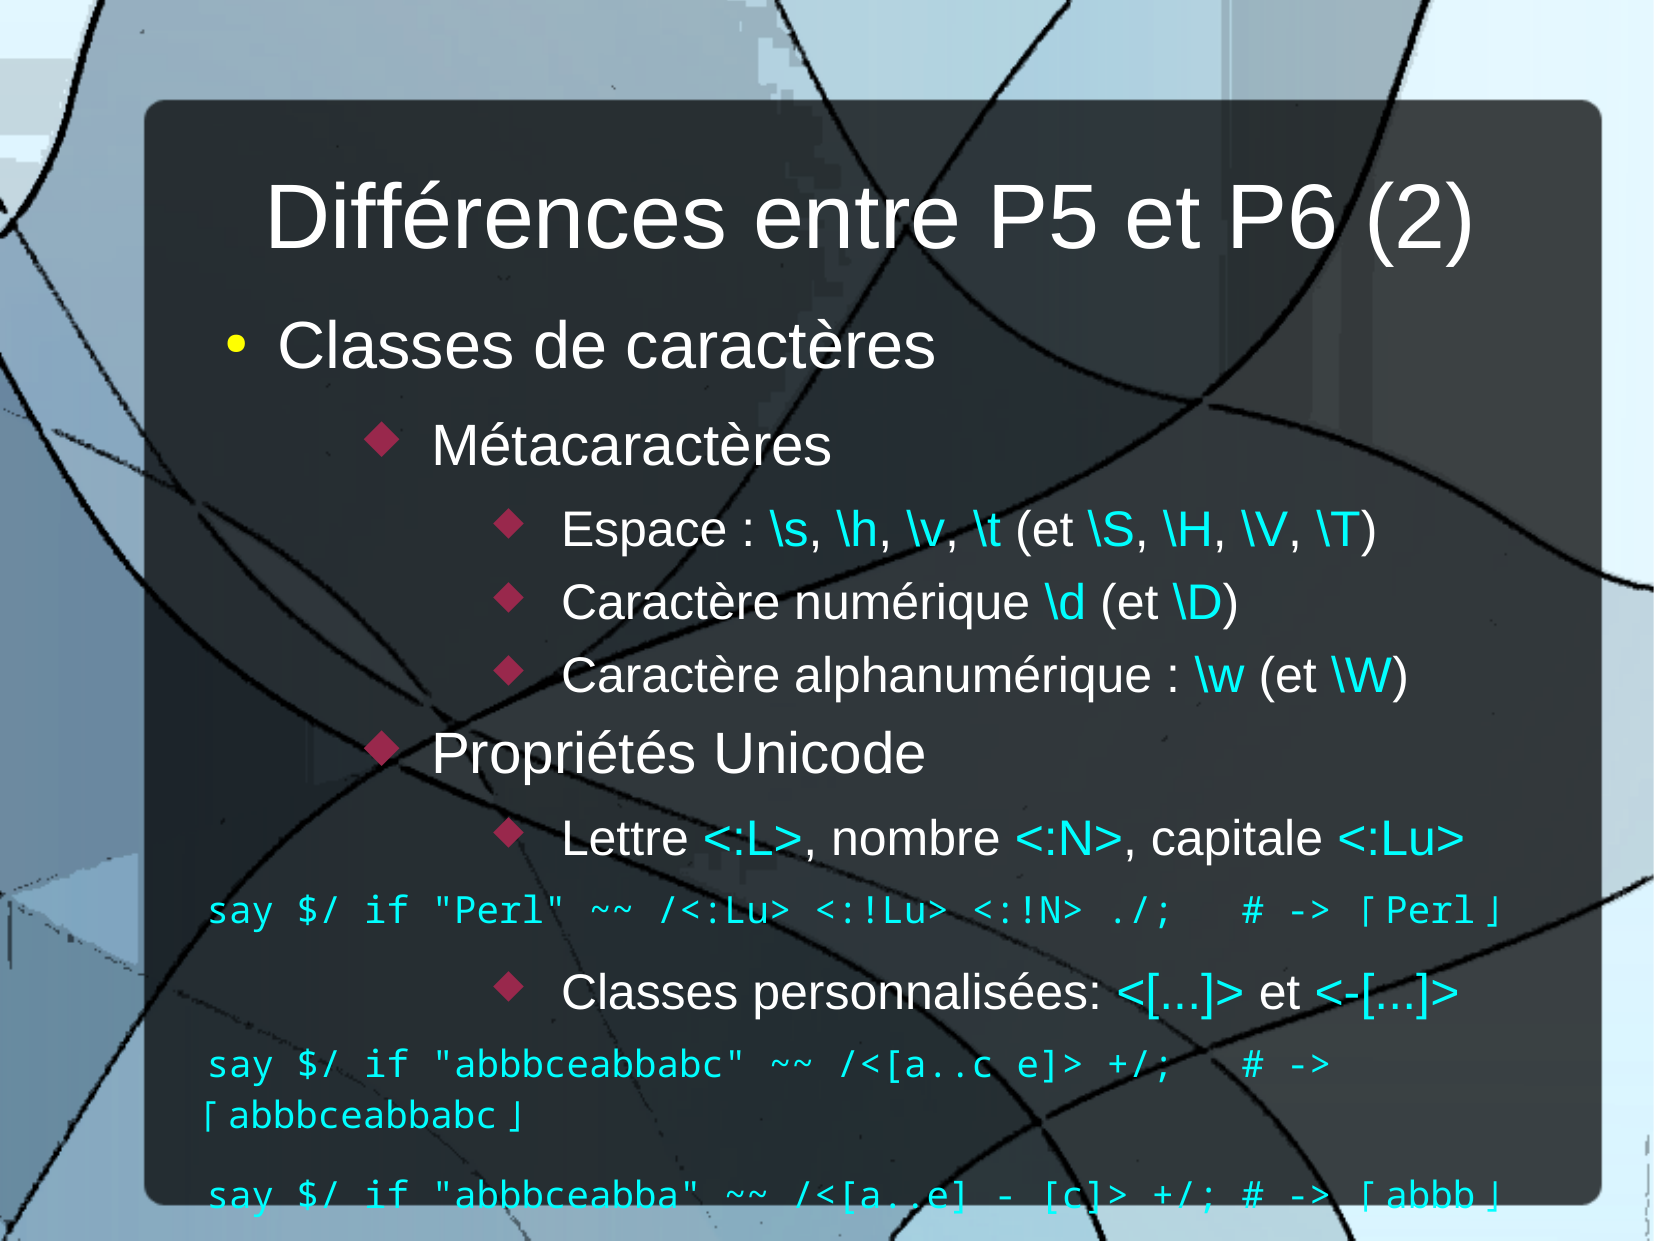

# Différences entre P5 et P6 (2)
Classes de caractères
Métacaractères
Espace : \s, \h, \v, \t (et \S, \H, \V, \T)
Caractère numérique \d (et \D)
Caractère alphanumérique : \w (et \W)
Propriétés Unicode
Lettre <:L>, nombre <:N>, capitale <:Lu>
say $/ if "Perl" ~~ /<:Lu> <:!Lu> <:!N> ./; # -> ｢Perl｣
Classes personnalisées: <[...]> et <-[...]>
say $/ if "abbbceabbabc" ~~ /<[a..c e]> +/; # -> ｢abbbceabbabc｣
say $/ if "abbbceabba" ~~ /<[a..e] - [c]> +/; # -> ｢abbb｣